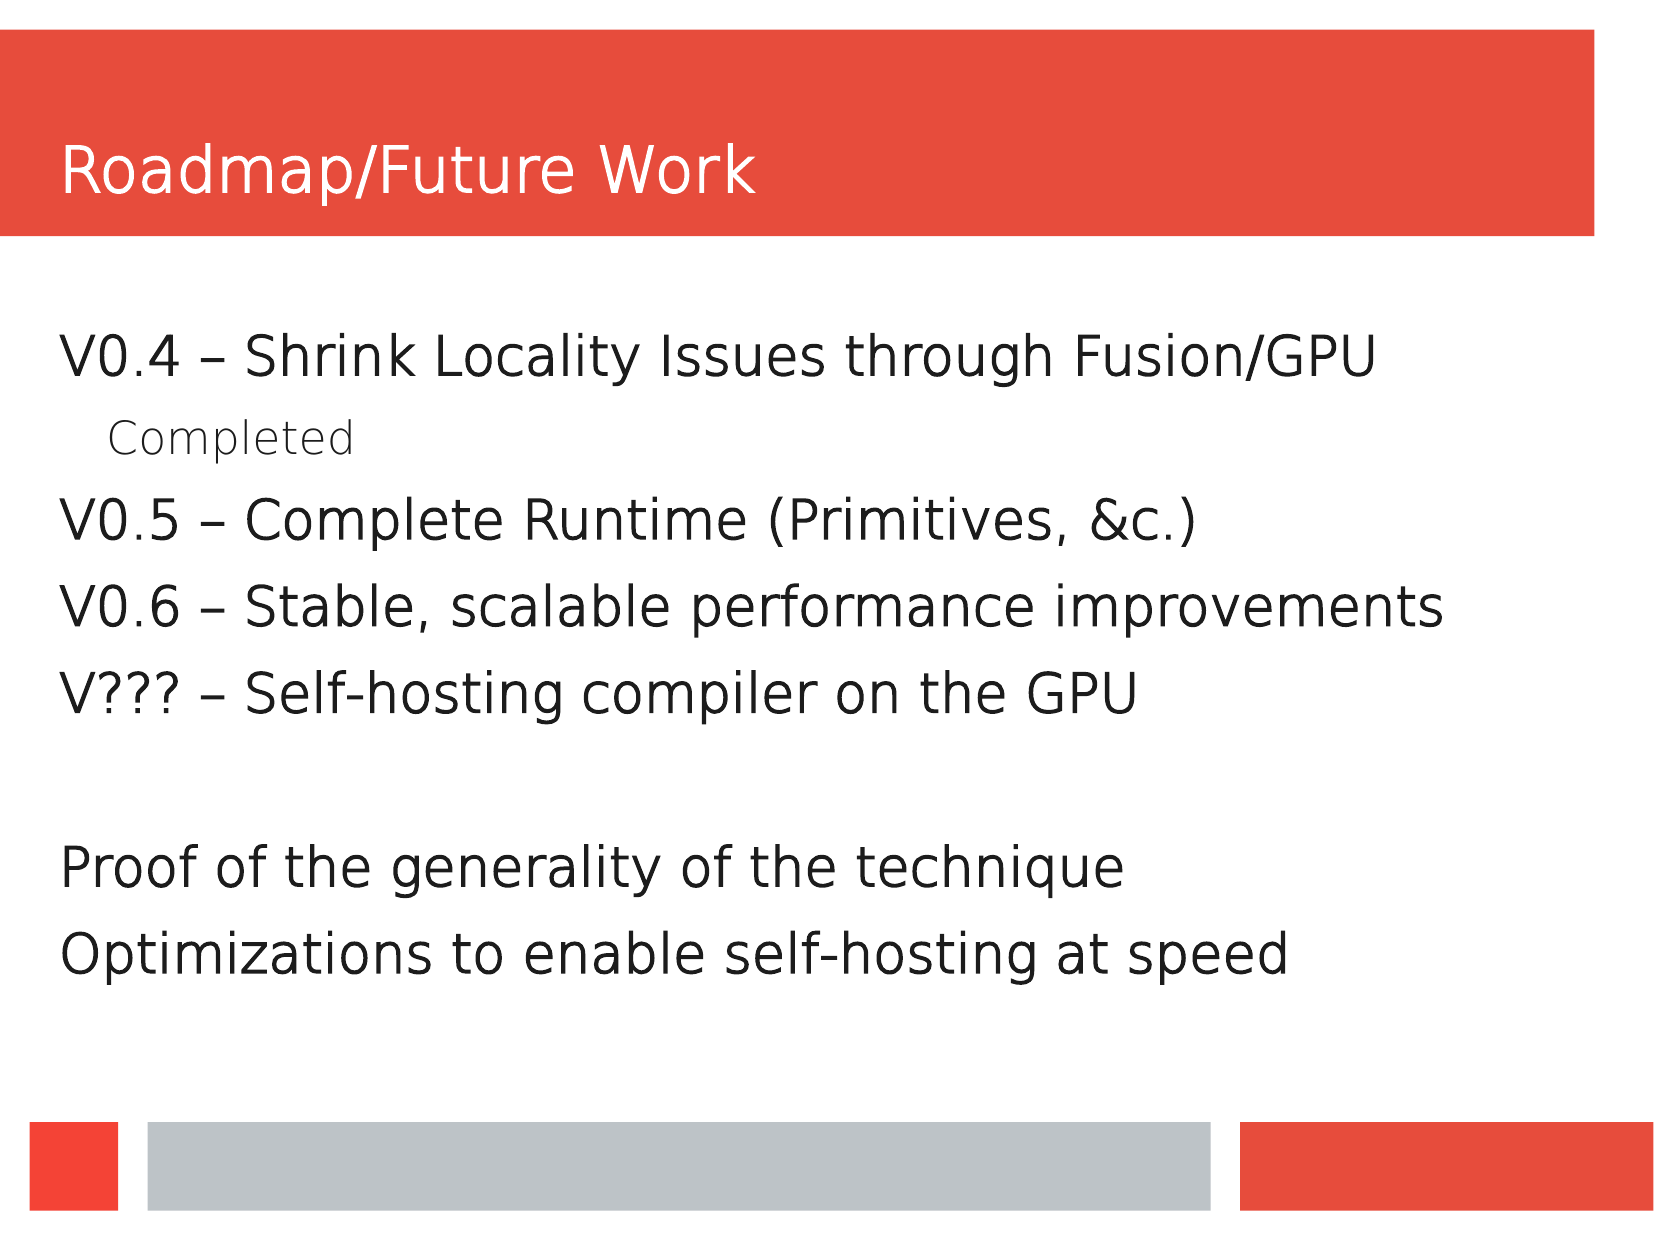

# Roadmap/Future Work
V0.4 – Shrink Locality Issues through Fusion/GPU
Completed
V0.5 – Complete Runtime (Primitives, &c.)
V0.6 – Stable, scalable performance improvements
V??? – Self-hosting compiler on the GPU
Proof of the generality of the technique
Optimizations to enable self-hosting at speed